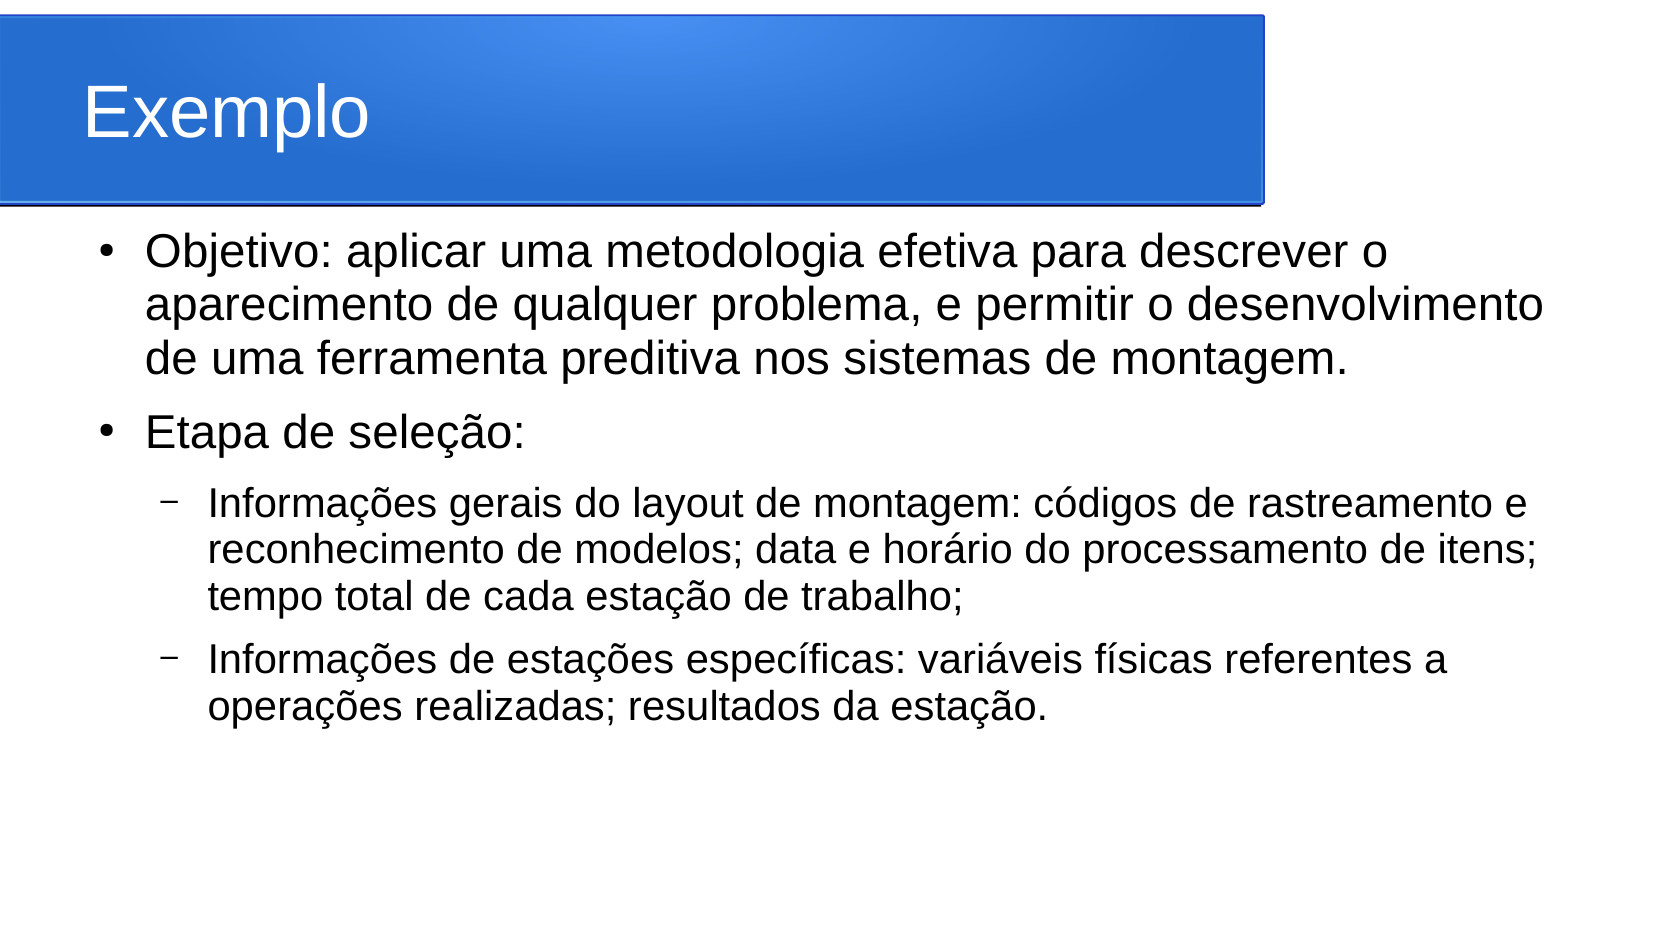

# Exemplo
Objetivo: aplicar uma metodologia efetiva para descrever o aparecimento de qualquer problema, e permitir o desenvolvimento de uma ferramenta preditiva nos sistemas de montagem.
Etapa de seleção:
Informações gerais do layout de montagem: códigos de rastreamento e reconhecimento de modelos; data e horário do processamento de itens; tempo total de cada estação de trabalho;
Informações de estações específicas: variáveis físicas referentes a operações realizadas; resultados da estação.